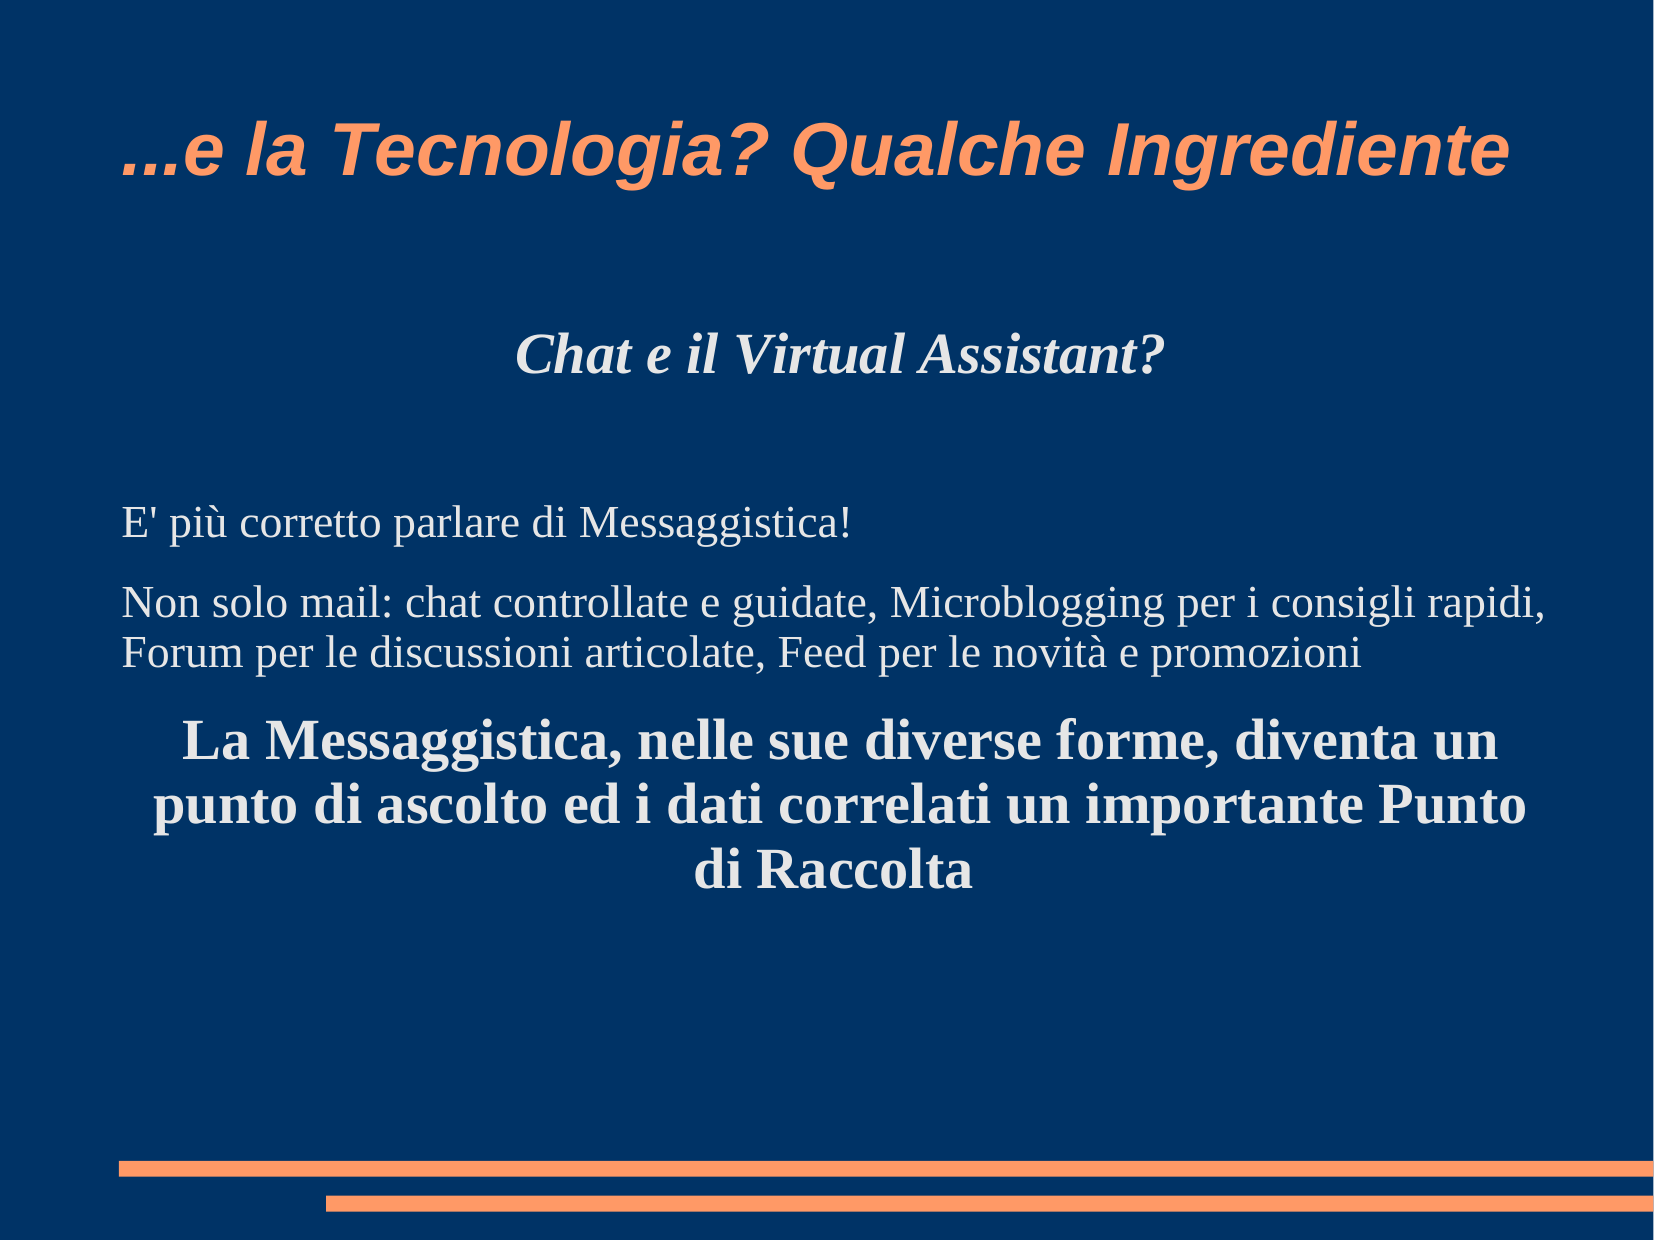

# ...e la Tecnologia? Qualche Ingrediente
Chat e il Virtual Assistant?
E' più corretto parlare di Messaggistica!
Non solo mail: chat controllate e guidate, Microblogging per i consigli rapidi, Forum per le discussioni articolate, Feed per le novità e promozioni
La Messaggistica, nelle sue diverse forme, diventa un punto di ascolto ed i dati correlati un importante Punto di Raccolta